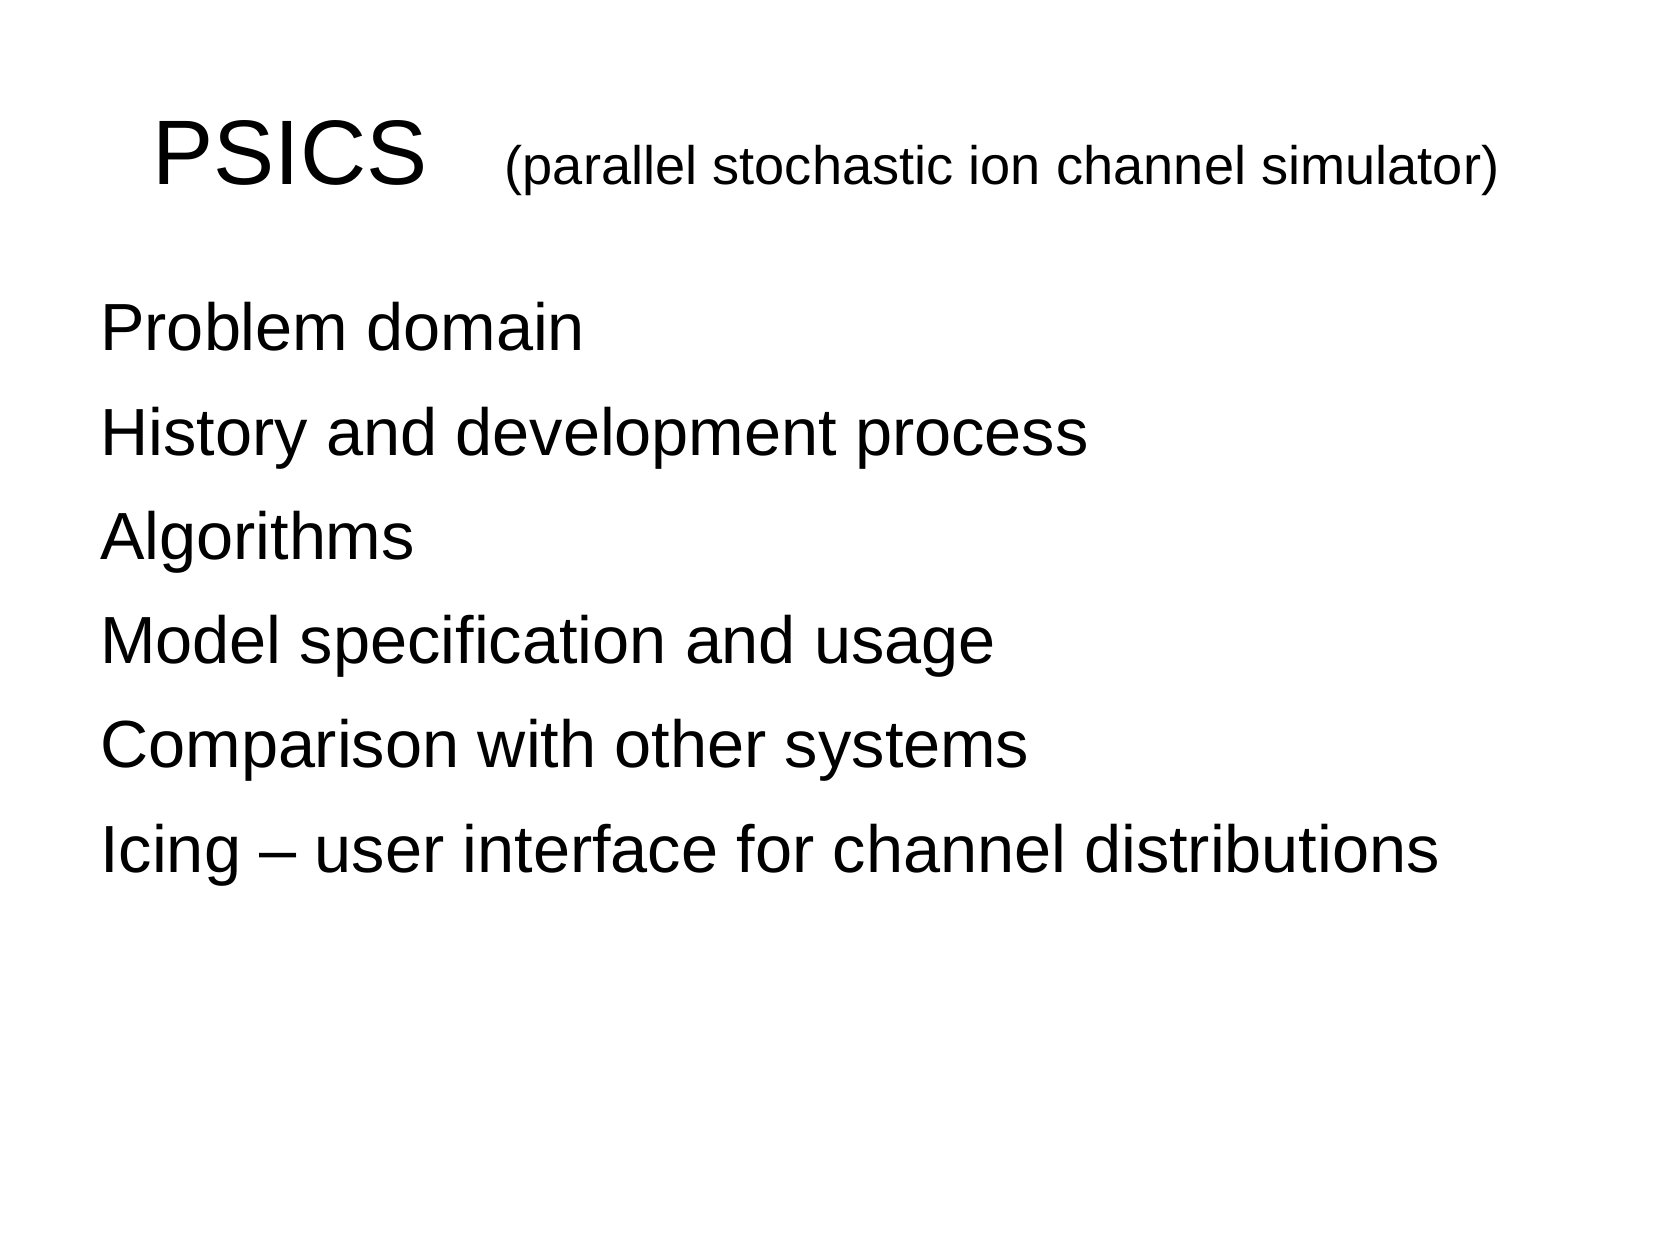

# PSICS (parallel stochastic ion channel simulator)
Problem domain
History and development process
Algorithms
Model specification and usage
Comparison with other systems
Icing – user interface for channel distributions